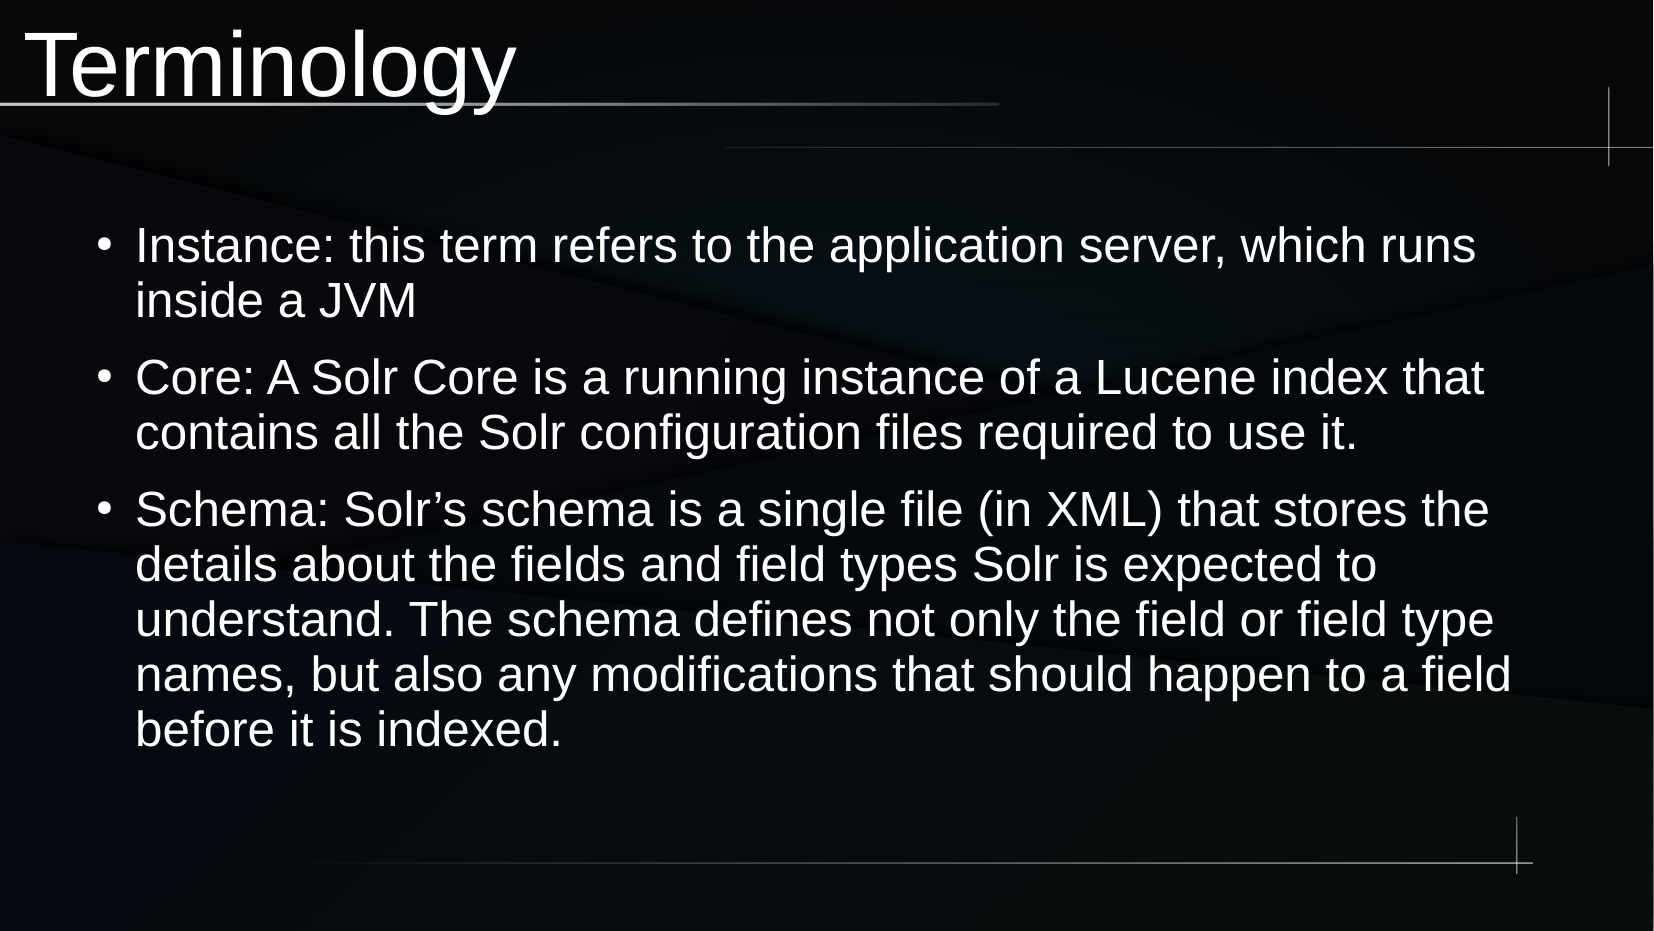

# Terminology
Instance: this term refers to the application server, which runs inside a JVM
Core: A Solr Core is a running instance of a Lucene index that contains all the Solr configuration files required to use it.
Schema: Solr’s schema is a single file (in XML) that stores the details about the fields and field types Solr is expected to understand. The schema defines not only the field or field type names, but also any modifications that should happen to a field before it is indexed.